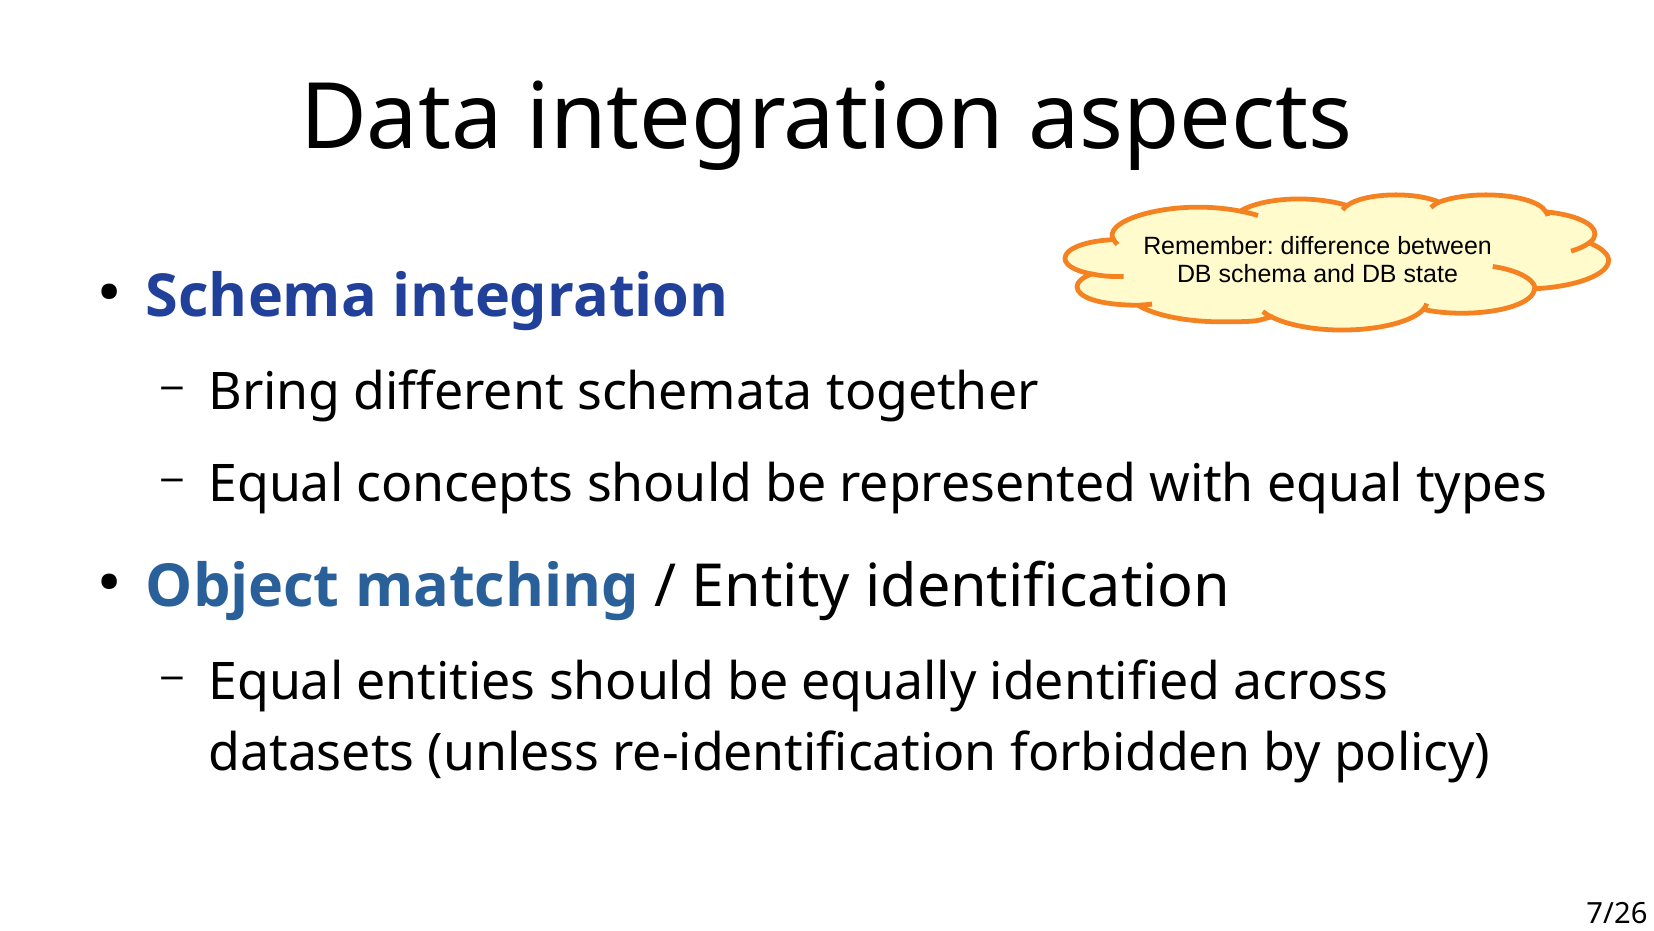

# Data integration aspects
Remember: difference between
DB schema and DB state
Schema integration
Bring different schemata together
Equal concepts should be represented with equal types
Object matching / Entity identification
Equal entities should be equally identified across datasets (unless re-identification forbidden by policy)
7